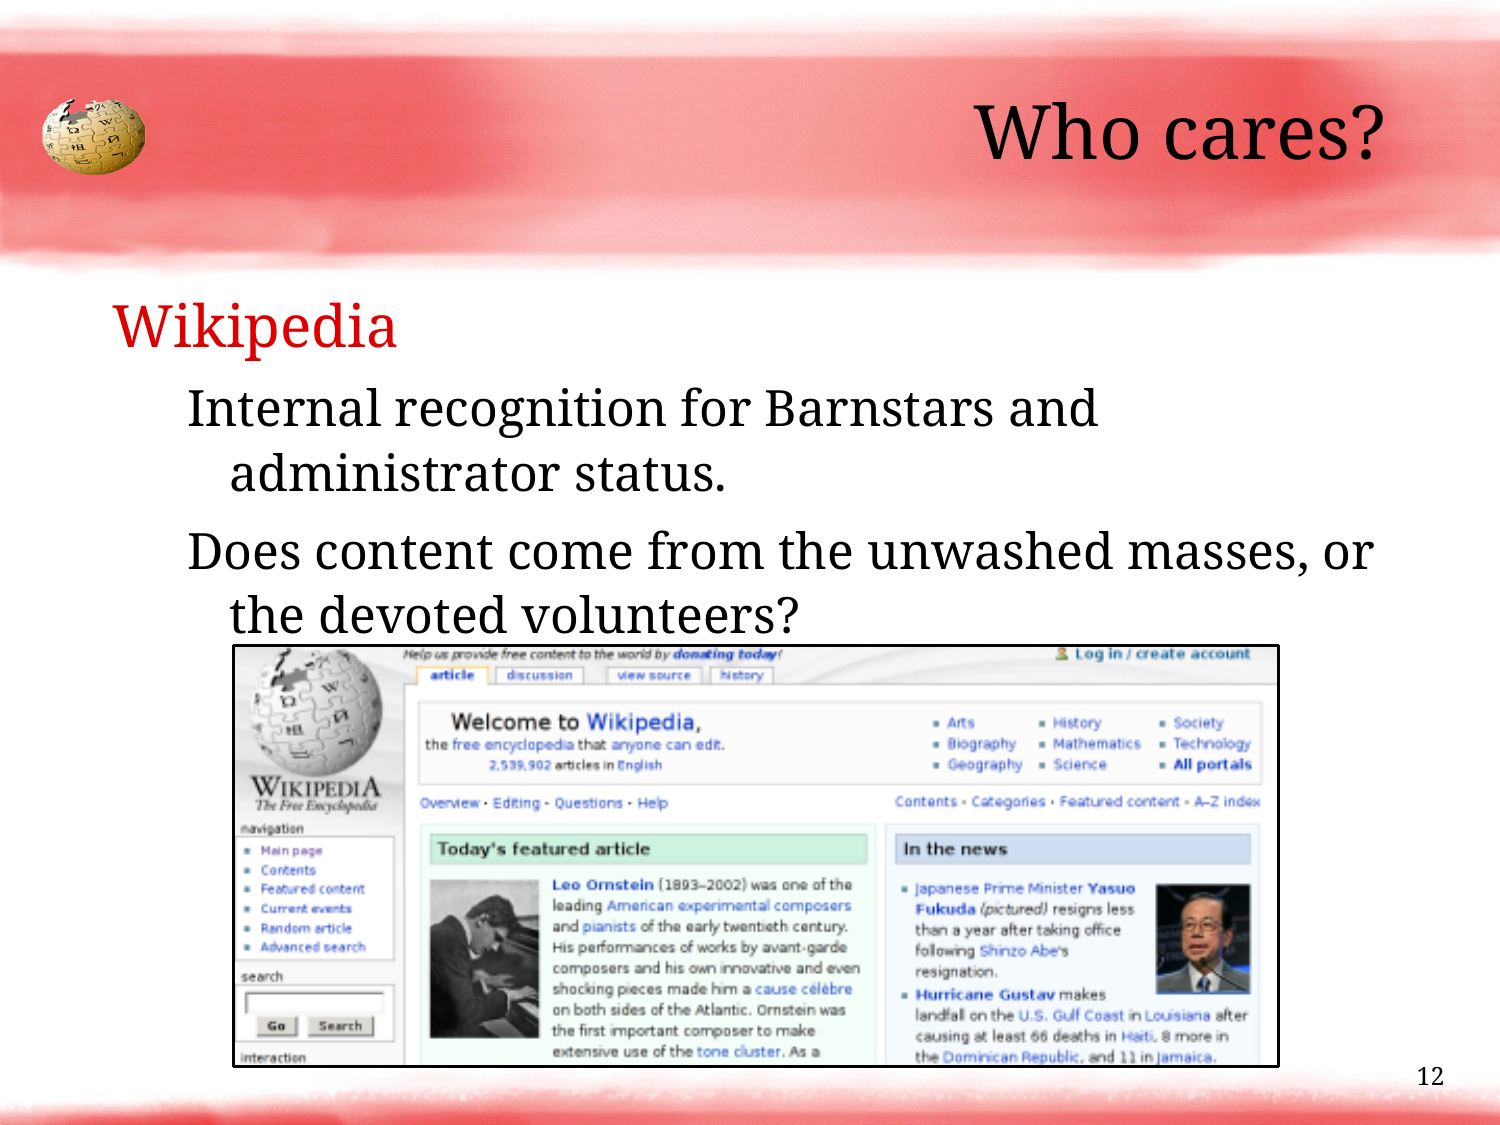

# Who cares?
Wikipedia
Internal recognition for Barnstars and administrator status.
Does content come from the unwashed masses, or the devoted volunteers?
12